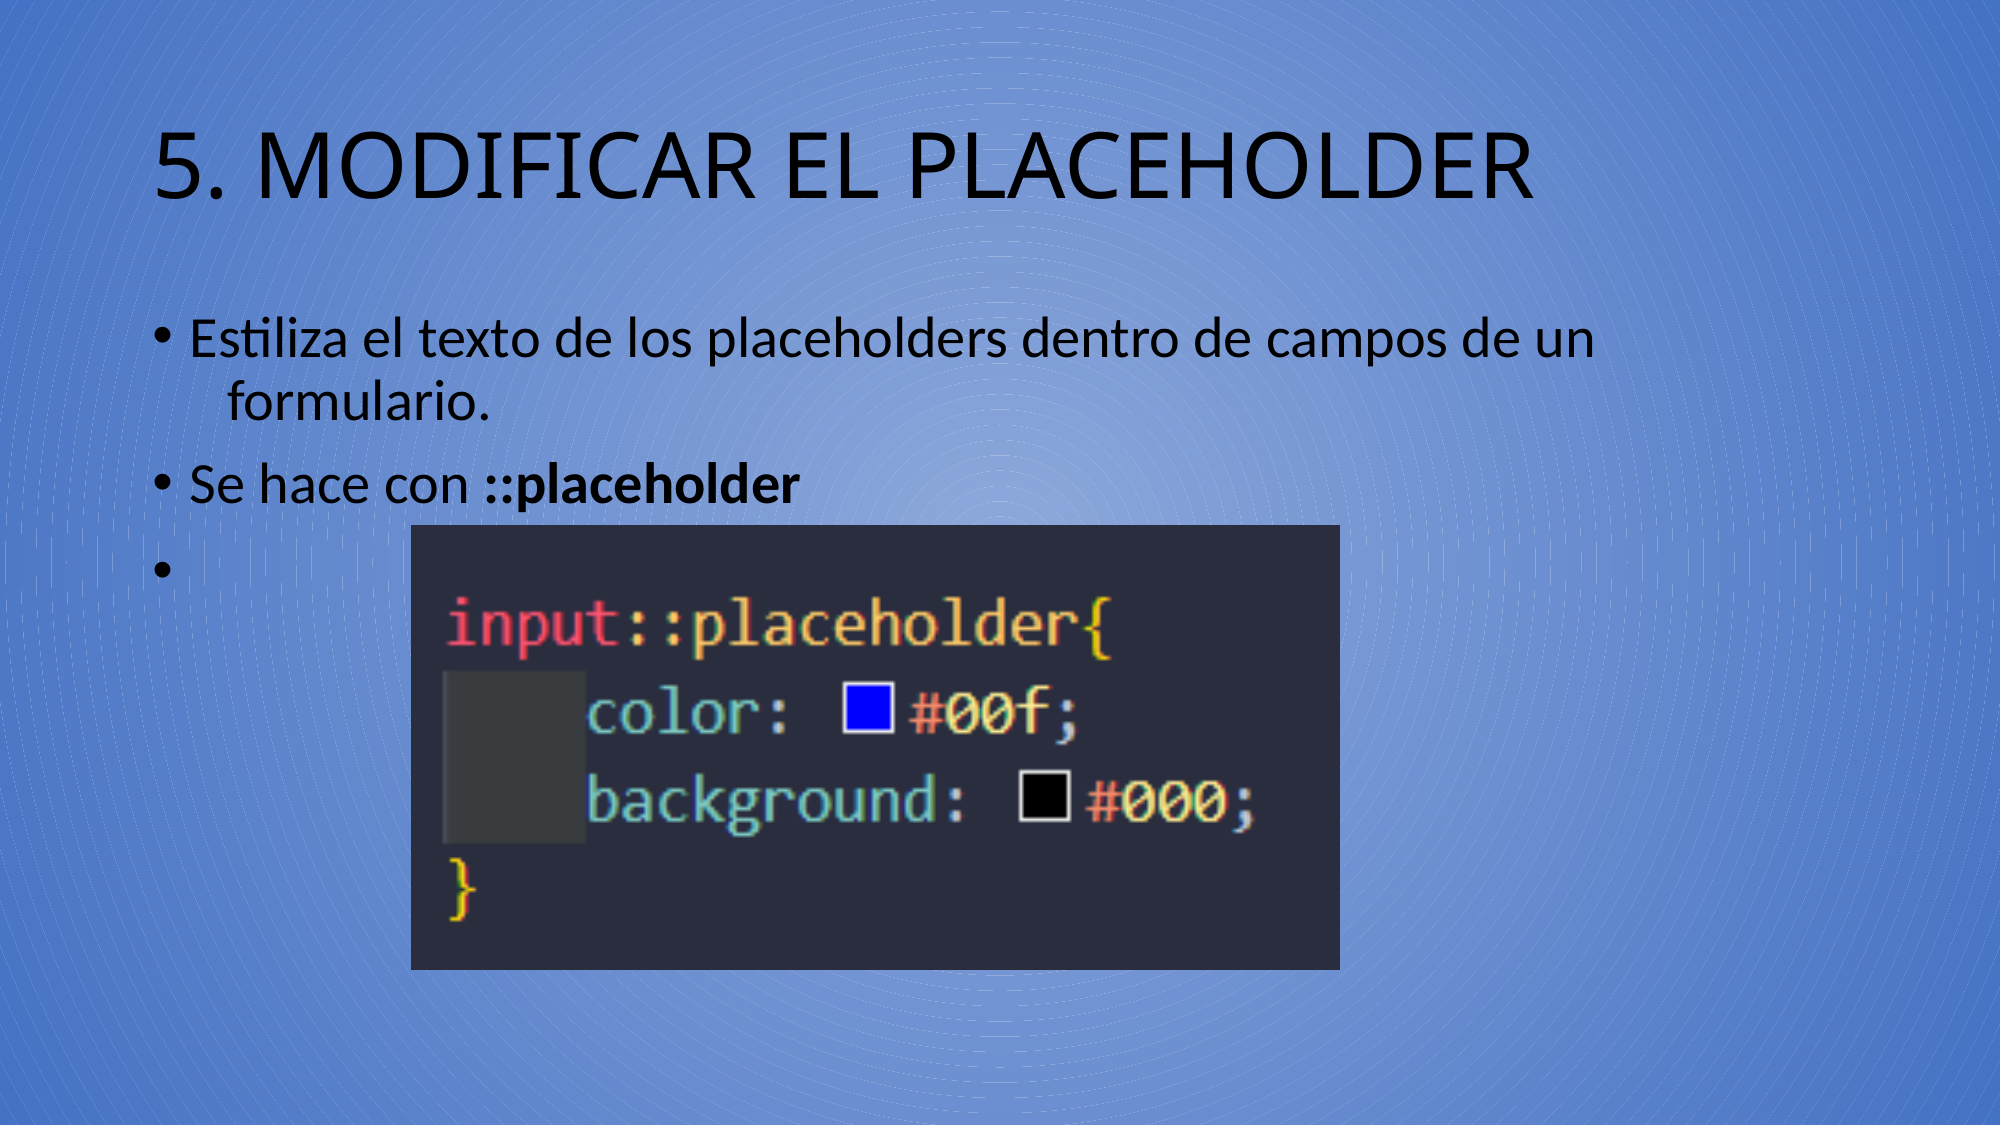

# 5. MODIFICAR EL PLACEHOLDER
Estiliza el texto de los placeholders dentro de campos de un formulario.
Se hace con ::placeholder